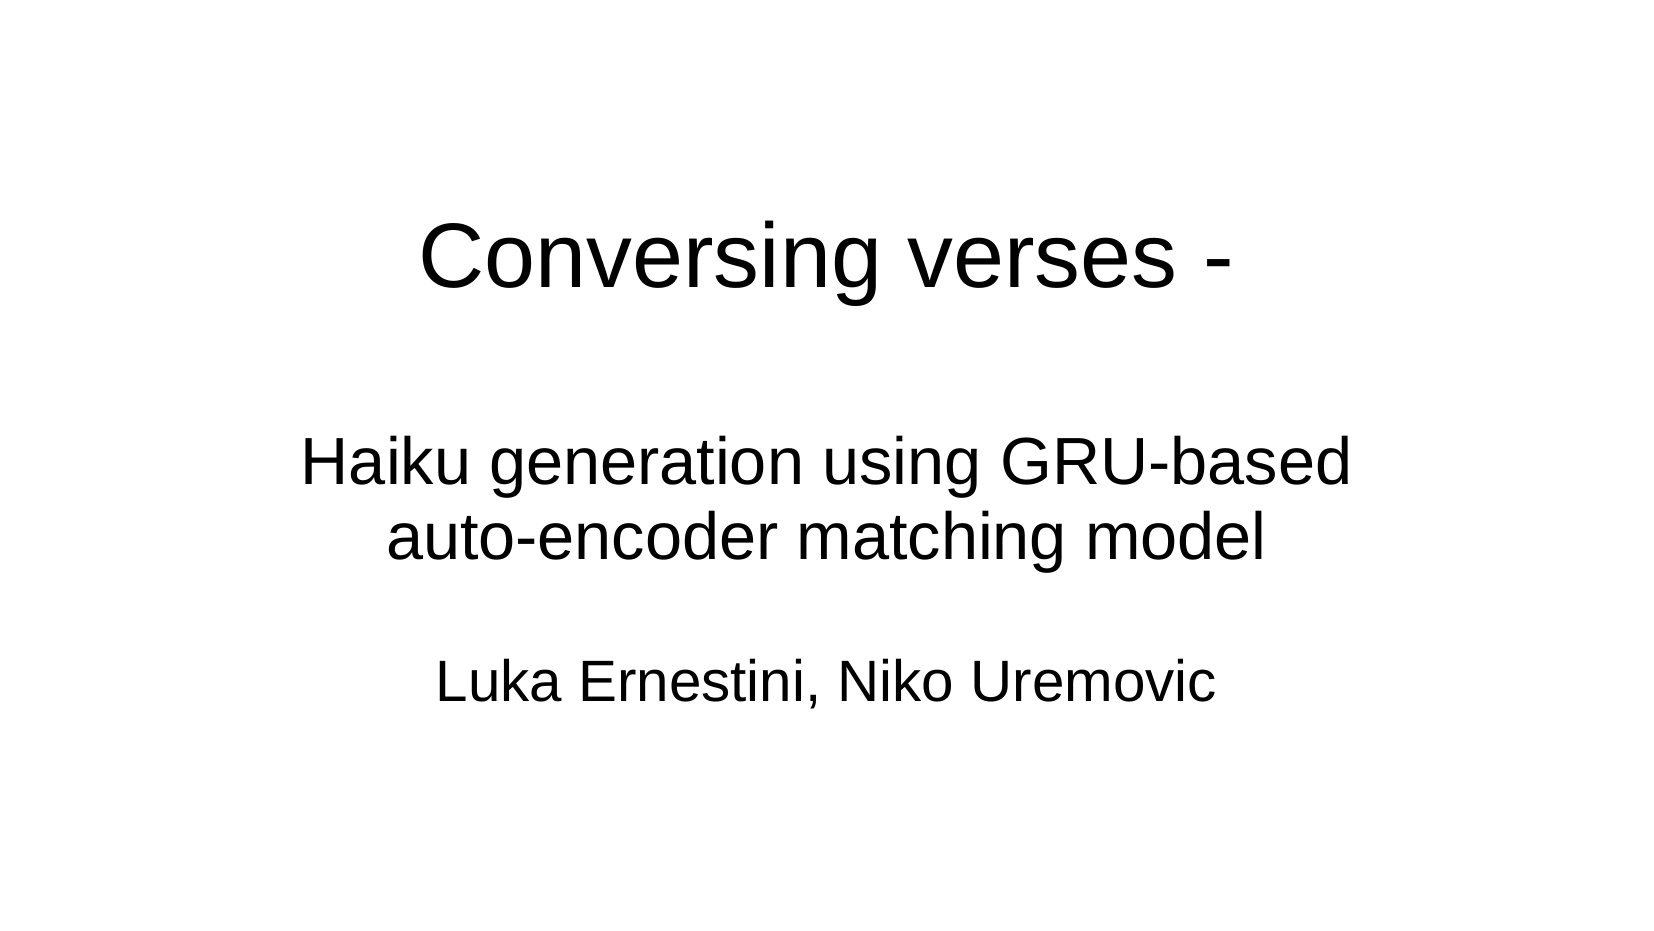

# Conversing verses -
Haiku generation using GRU-based
auto-encoder matching model
Luka Ernestini, Niko Uremovic